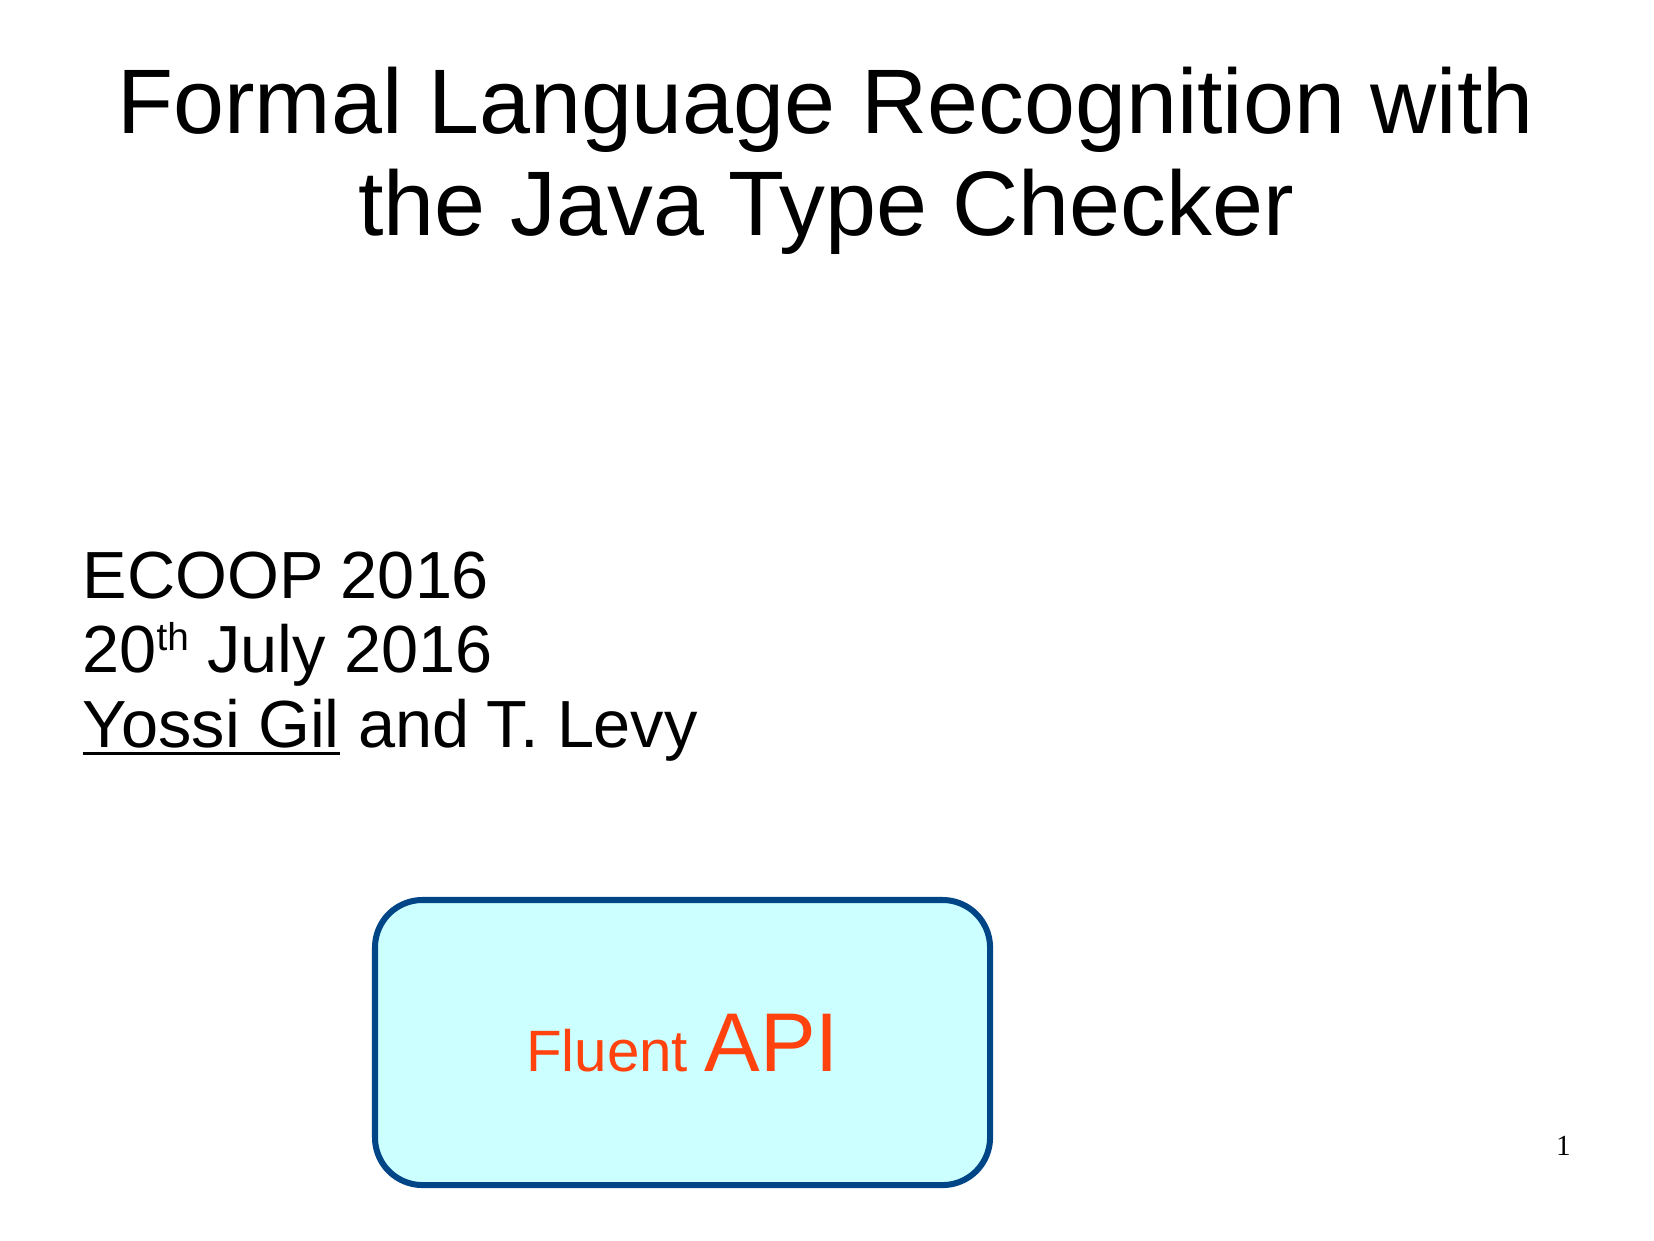

# Formal Language Recognition with the Java Type Checker
ECOOP 2016
20th July 2016
Yossi Gil and T. Levy
Fluent API
1